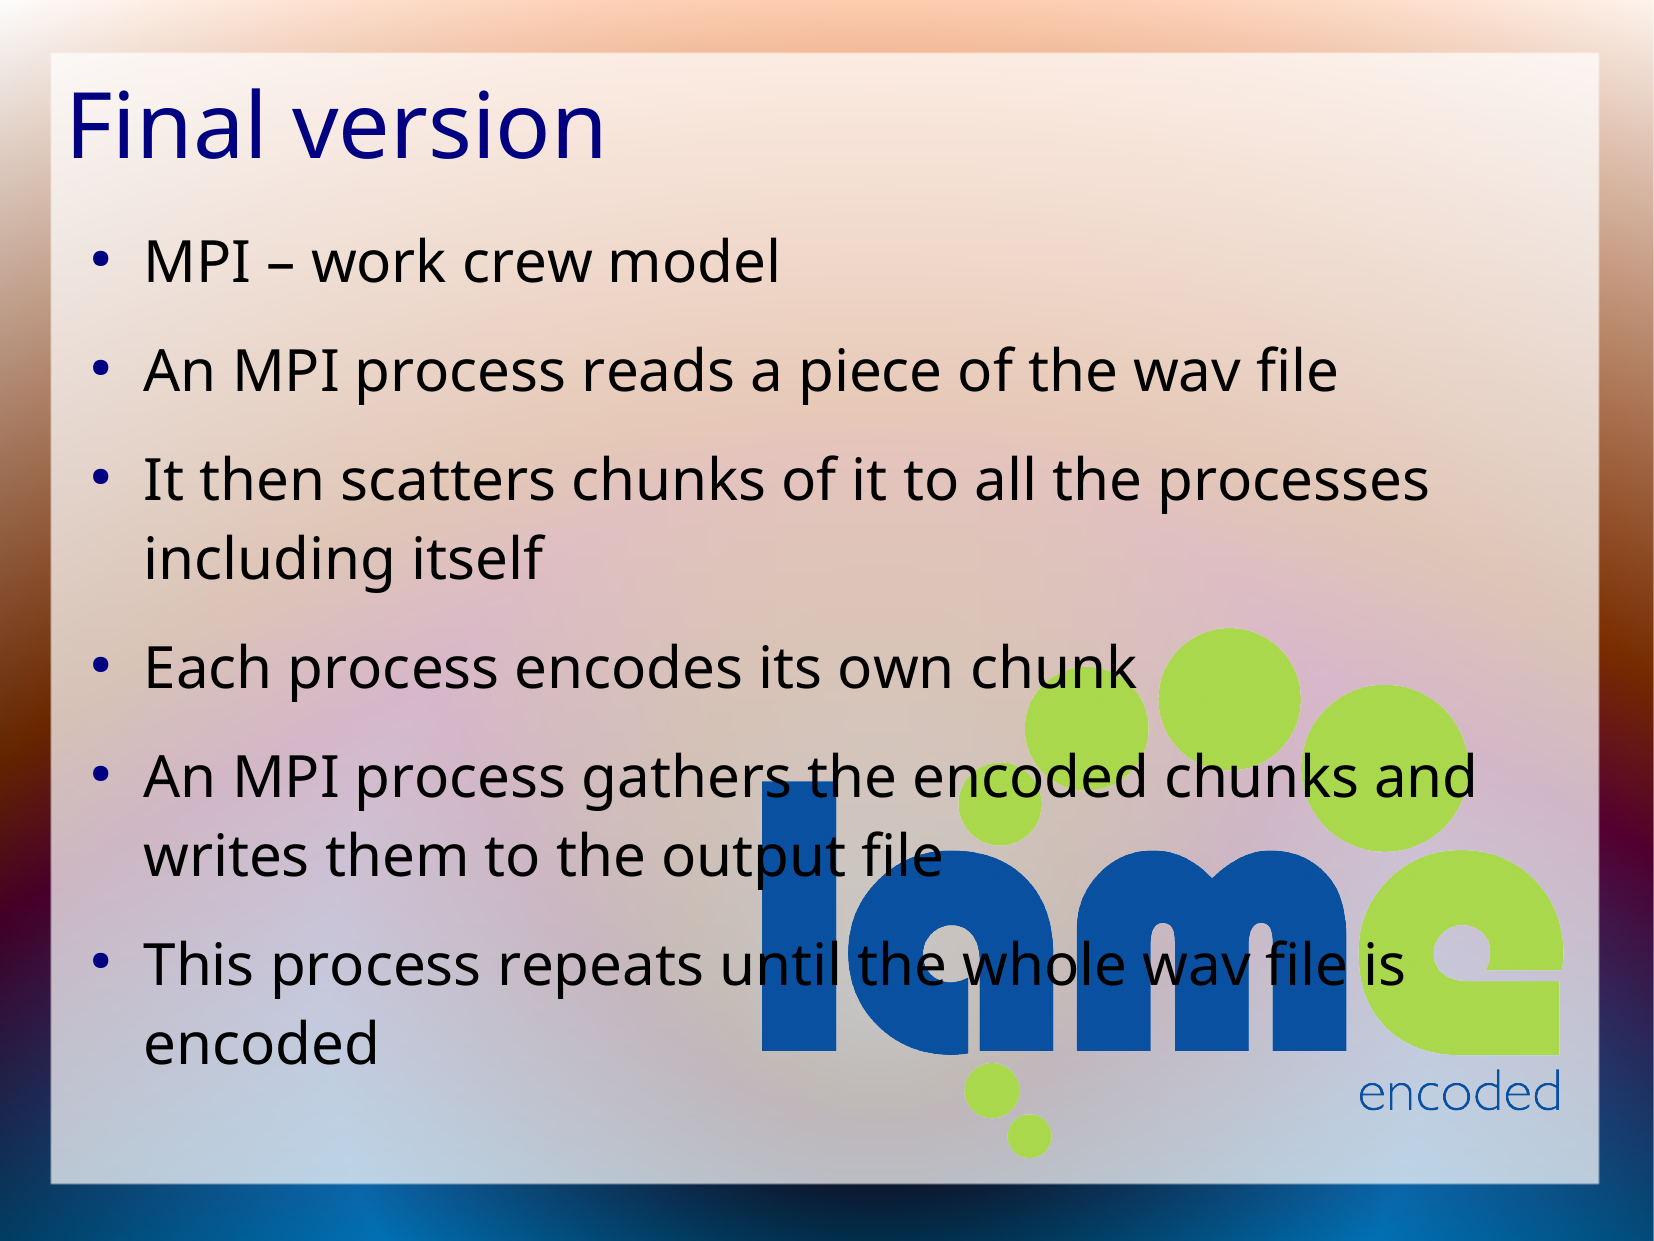

# Final version
MPI – work crew model
An MPI process reads a piece of the wav file
It then scatters chunks of it to all the processes including itself
Each process encodes its own chunk
An MPI process gathers the encoded chunks and writes them to the output file
This process repeats until the whole wav file is encoded